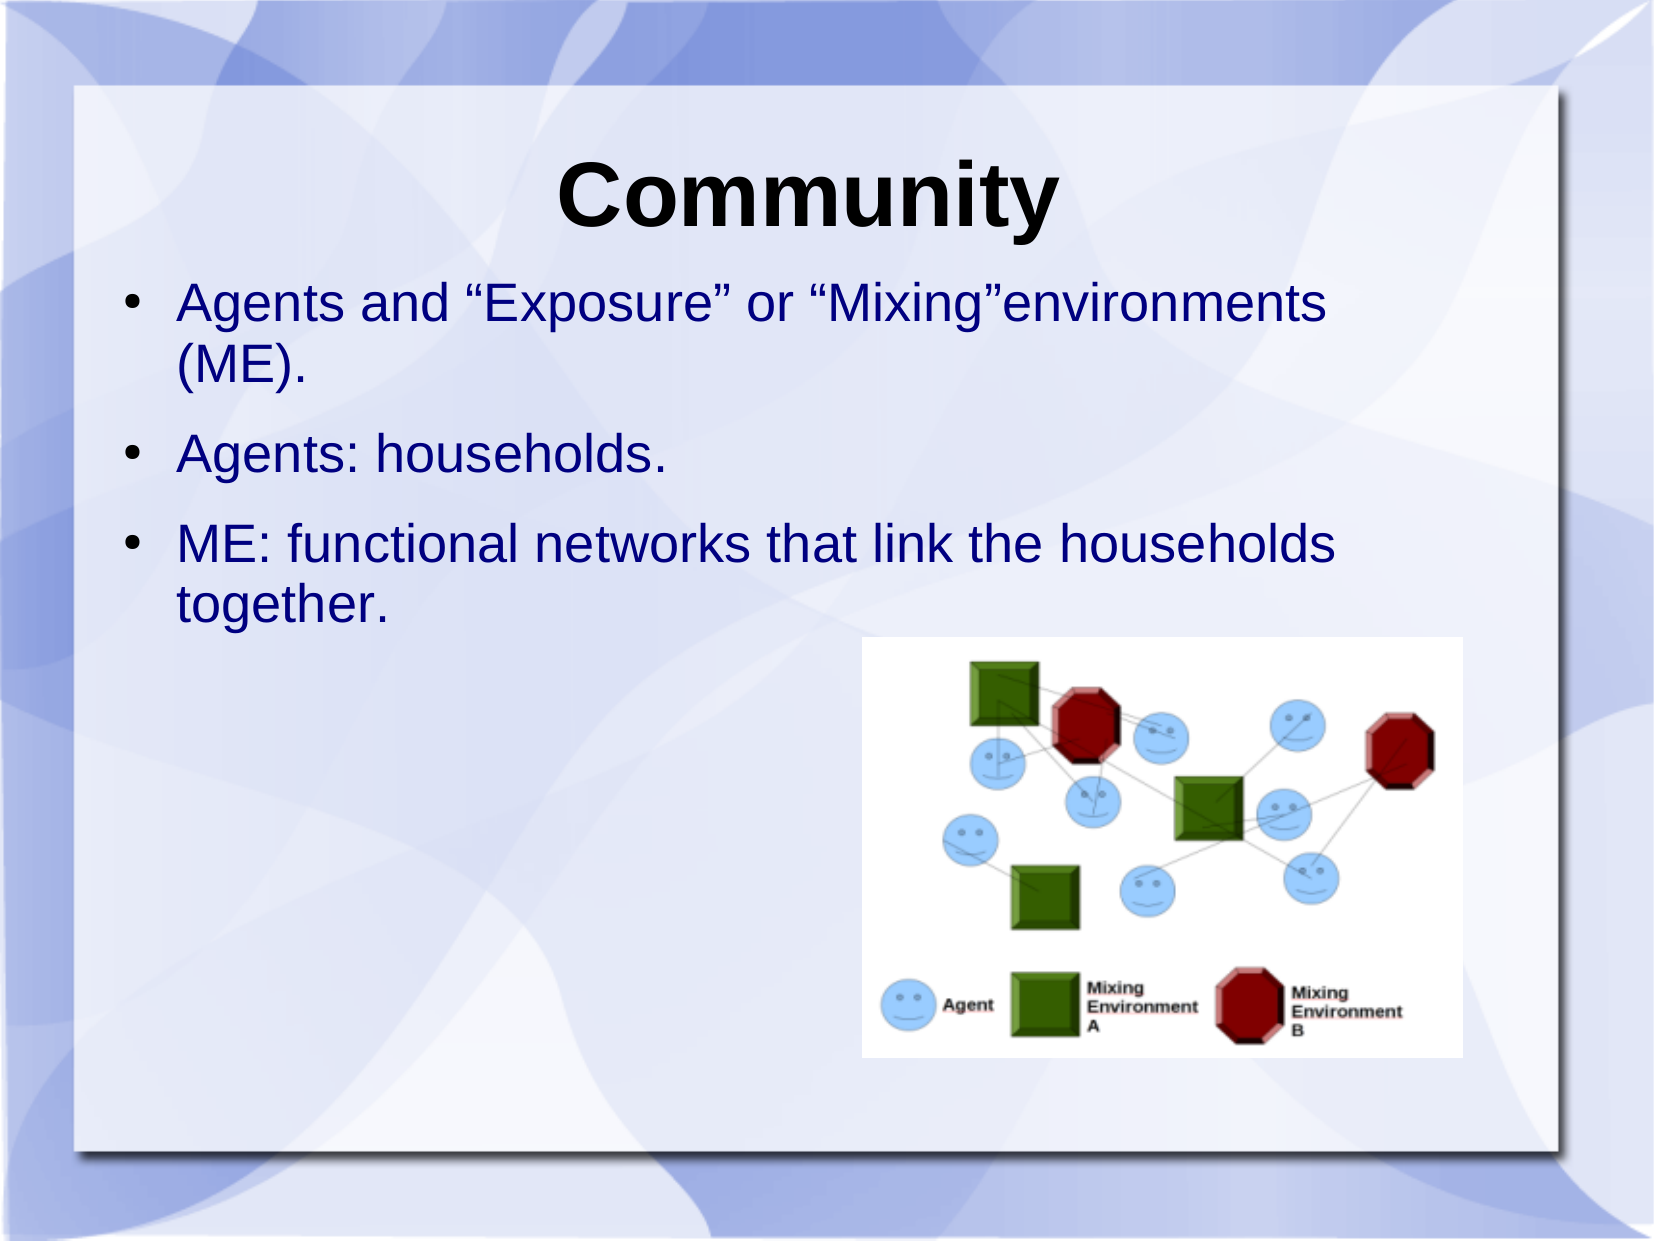

# Community
Agents and “Exposure” or “Mixing”environments (ME).
Agents: households.
ME: functional networks that link the households together.